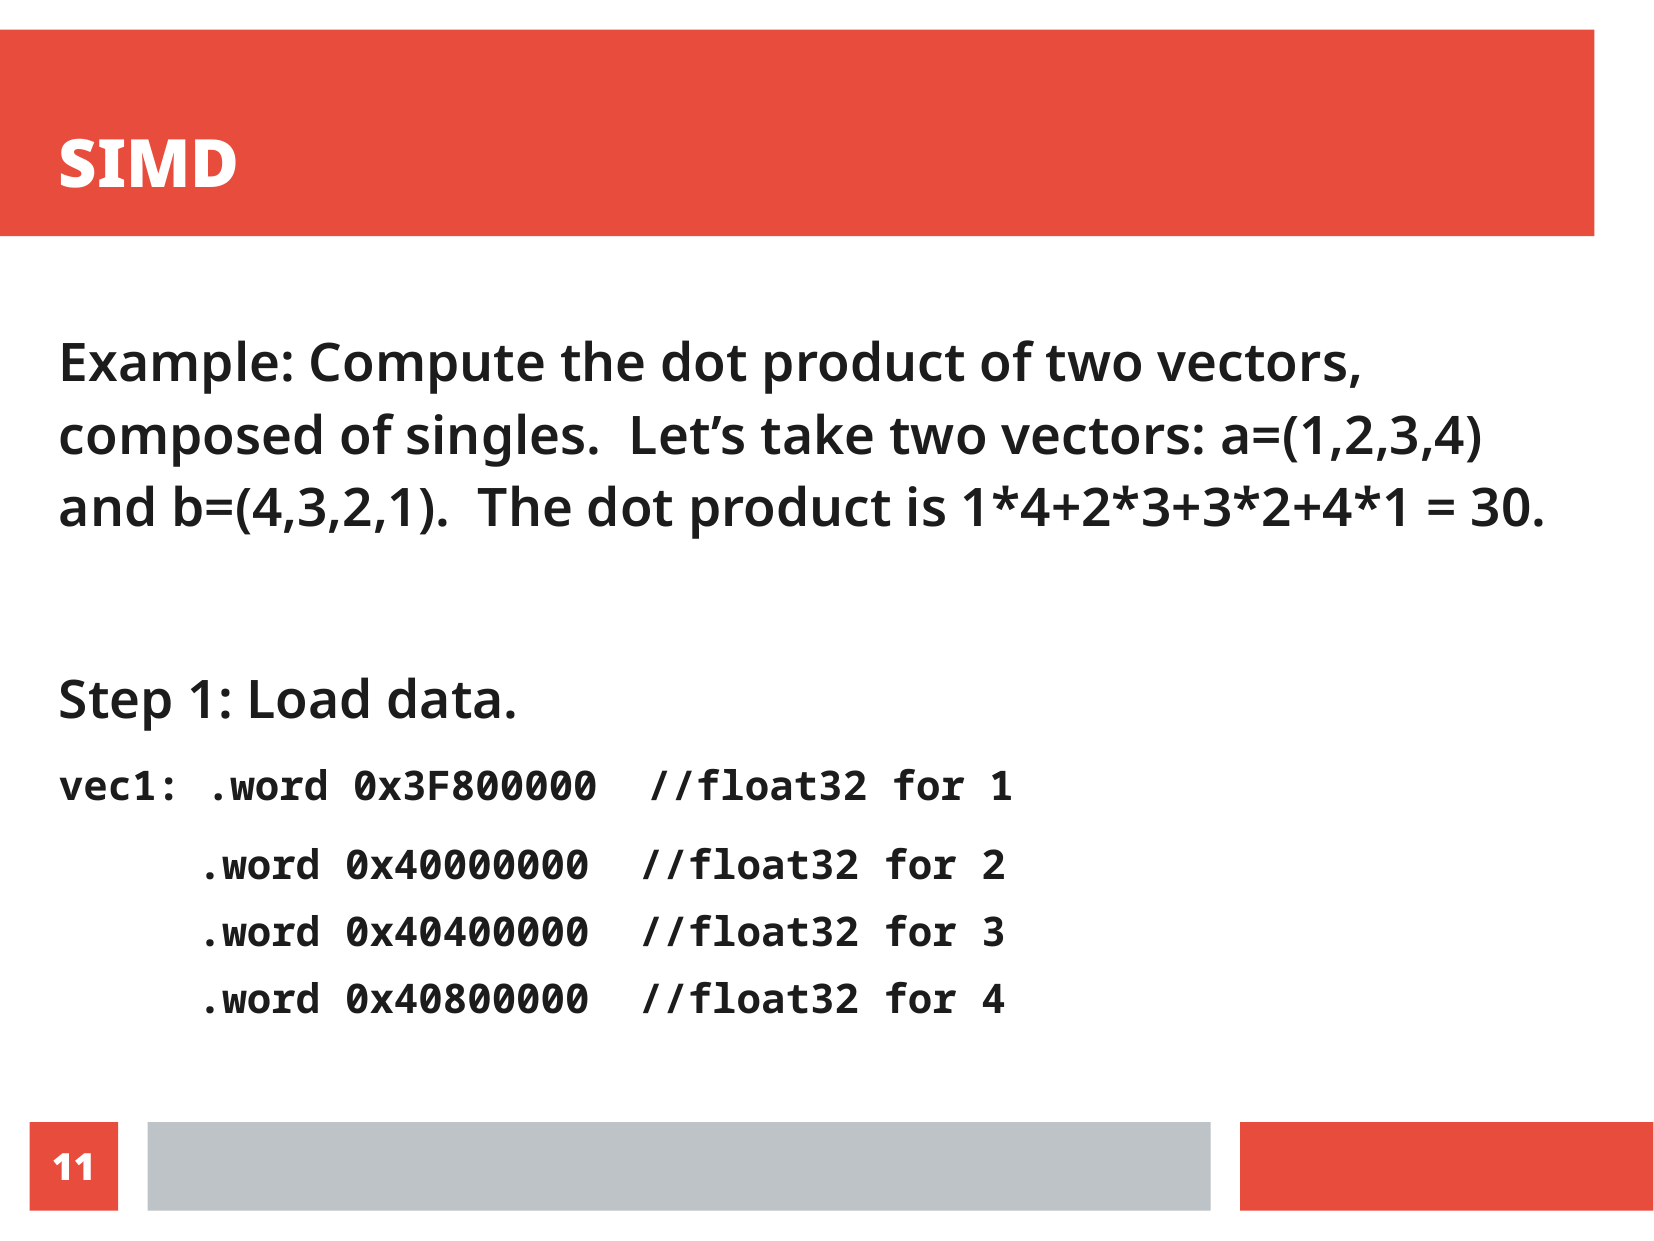

# SIMD
Example: Compute the dot product of two vectors, composed of singles. Let’s take two vectors: a=(1,2,3,4) and b=(4,3,2,1). The dot product is 1*4+2*3+3*2+4*1 = 30.
Step 1: Load data.
vec1:	.word 	0x3F800000		//float32 for 1
.word 	0x40000000		//float32 for 2
.word 	0x40400000		//float32 for 3
.word	0x40800000		//float32 for 4
11